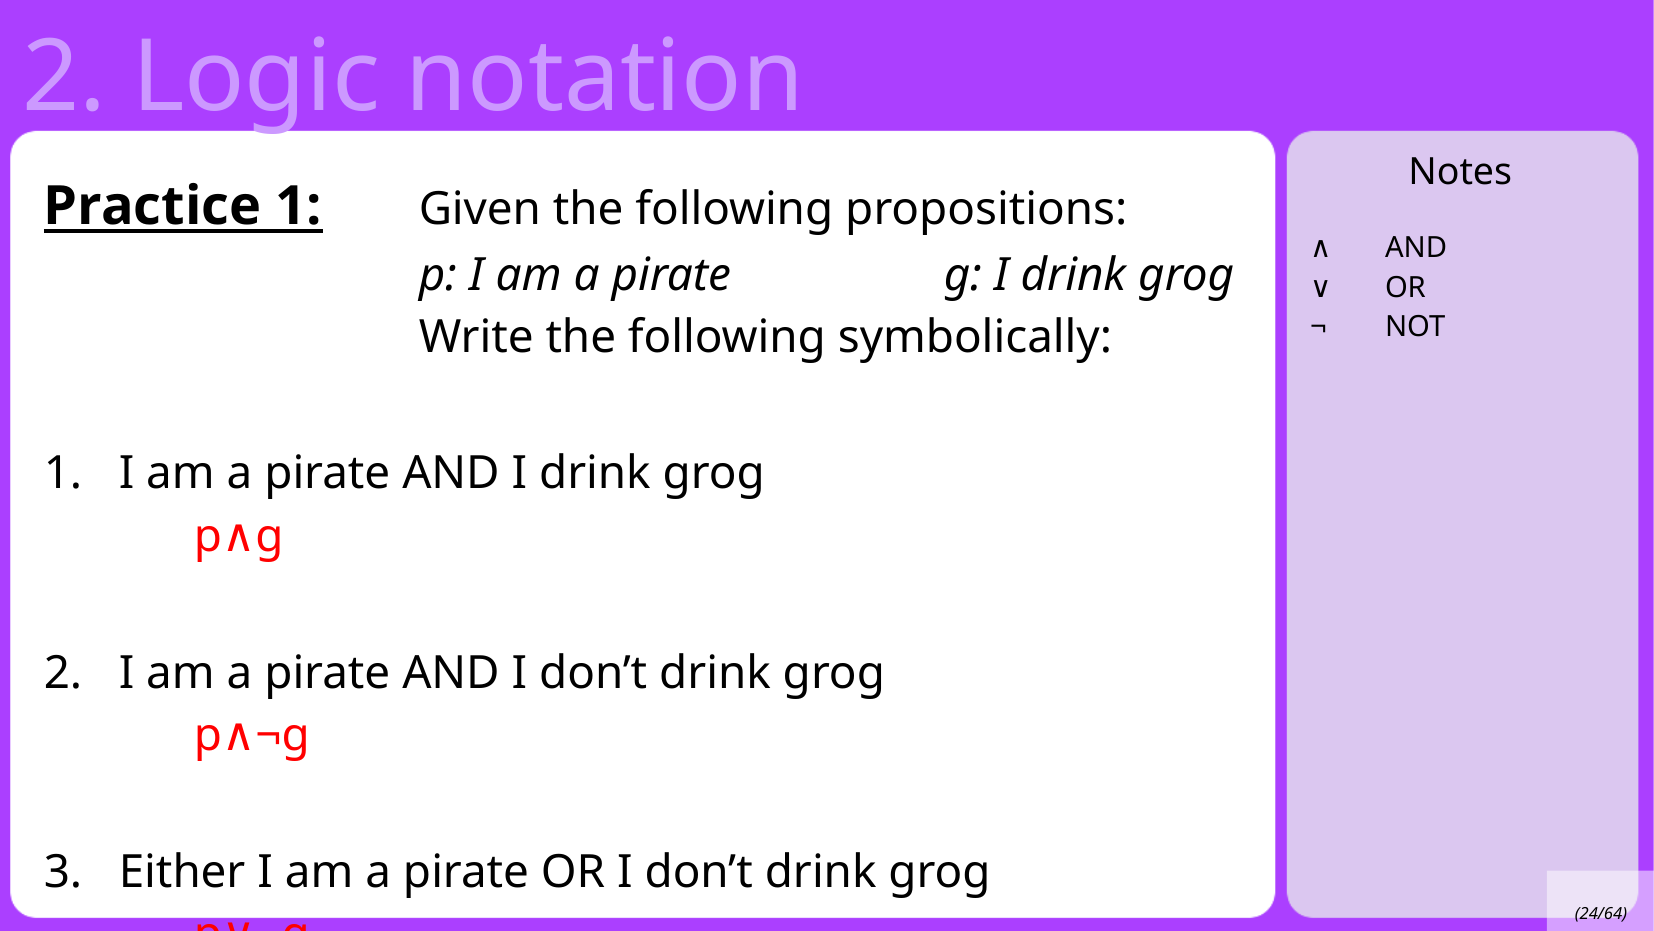

# 2. Logic notation
Notes
Practice 1:		Given the following propositions:
					p: I am a pirate			g: I drink grog
					Write the following symbolically:
1.	I am a pirate AND I drink grog
		p∧g
2.	I am a pirate AND I don’t drink grog
		p∧¬g
3.	Either I am a pirate OR I don’t drink grog
		p∨¬g
∧	AND
∨	OR
¬	NOT